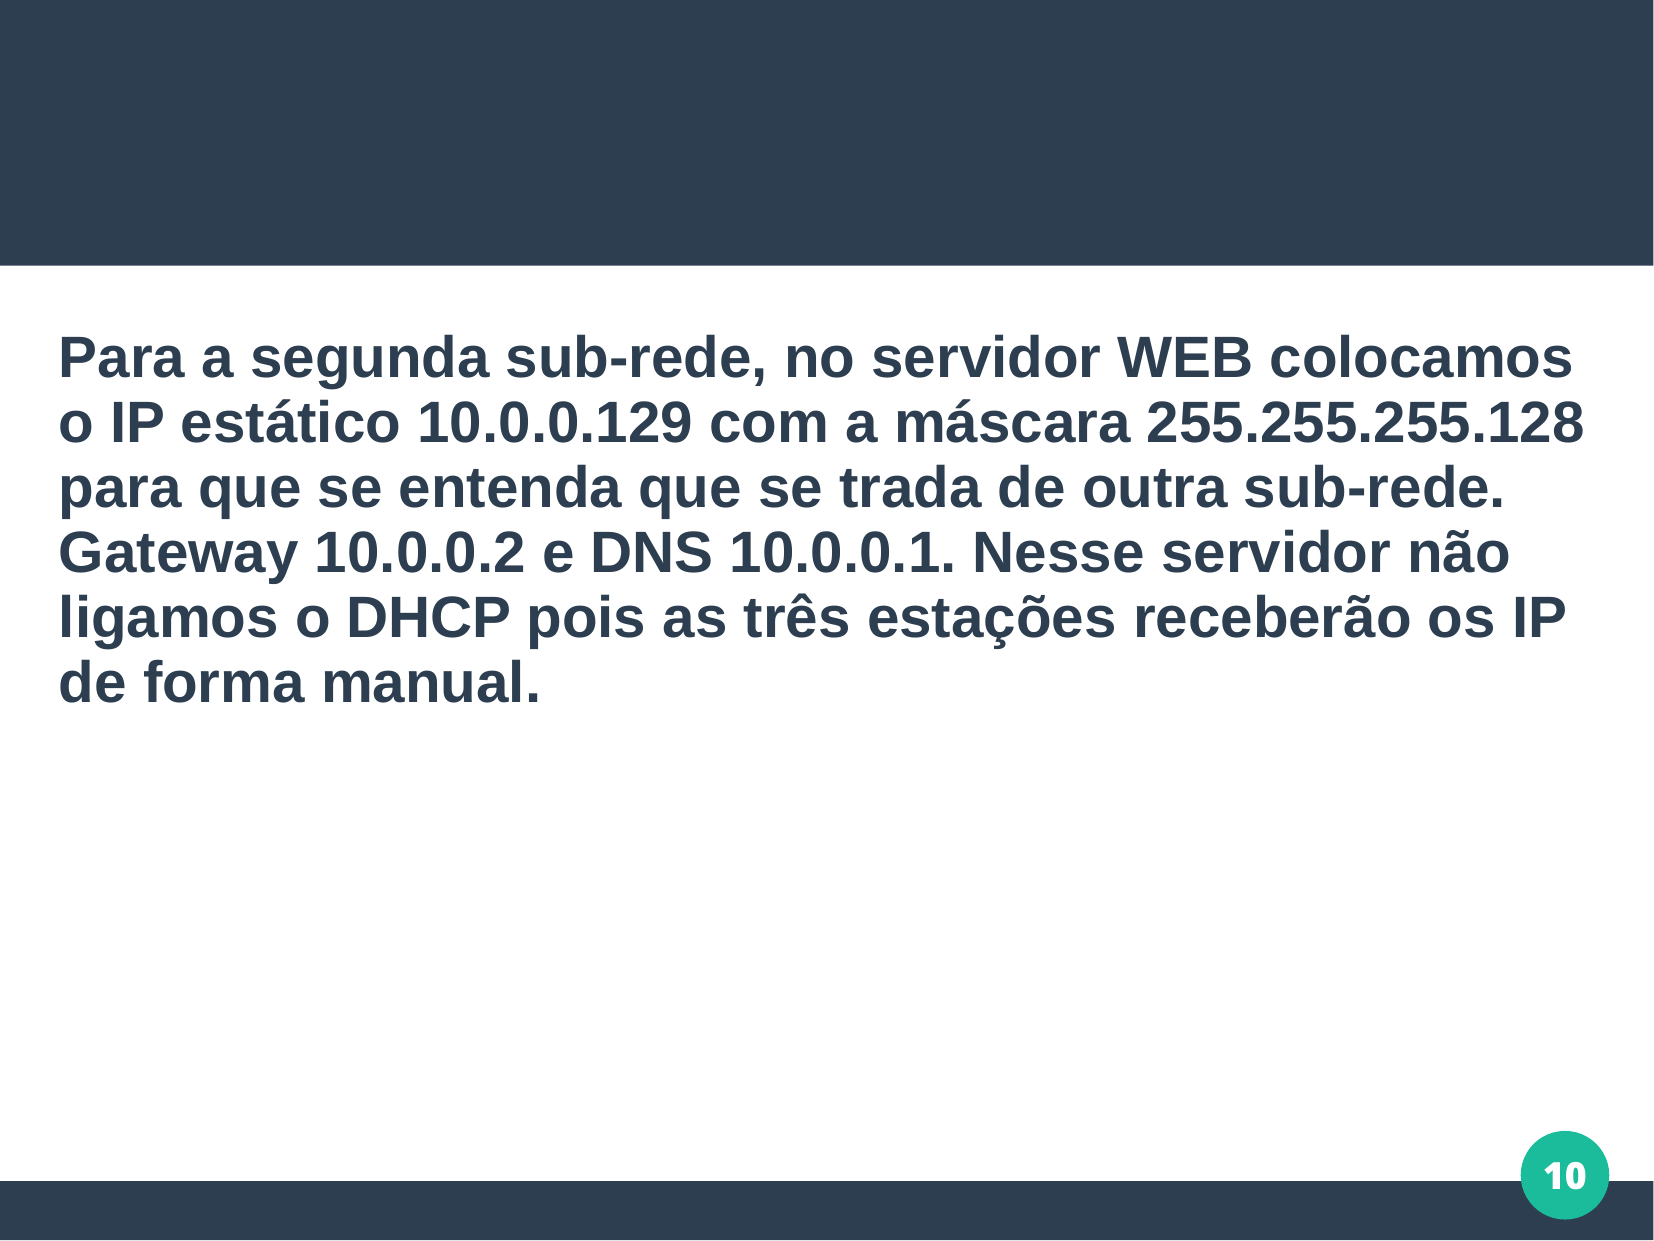

#
Para a segunda sub-rede, no servidor WEB colocamos o IP estático 10.0.0.129 com a máscara 255.255.255.128 para que se entenda que se trada de outra sub-rede. Gateway 10.0.0.2 e DNS 10.0.0.1. Nesse servidor não ligamos o DHCP pois as três estações receberão os IP de forma manual.
10